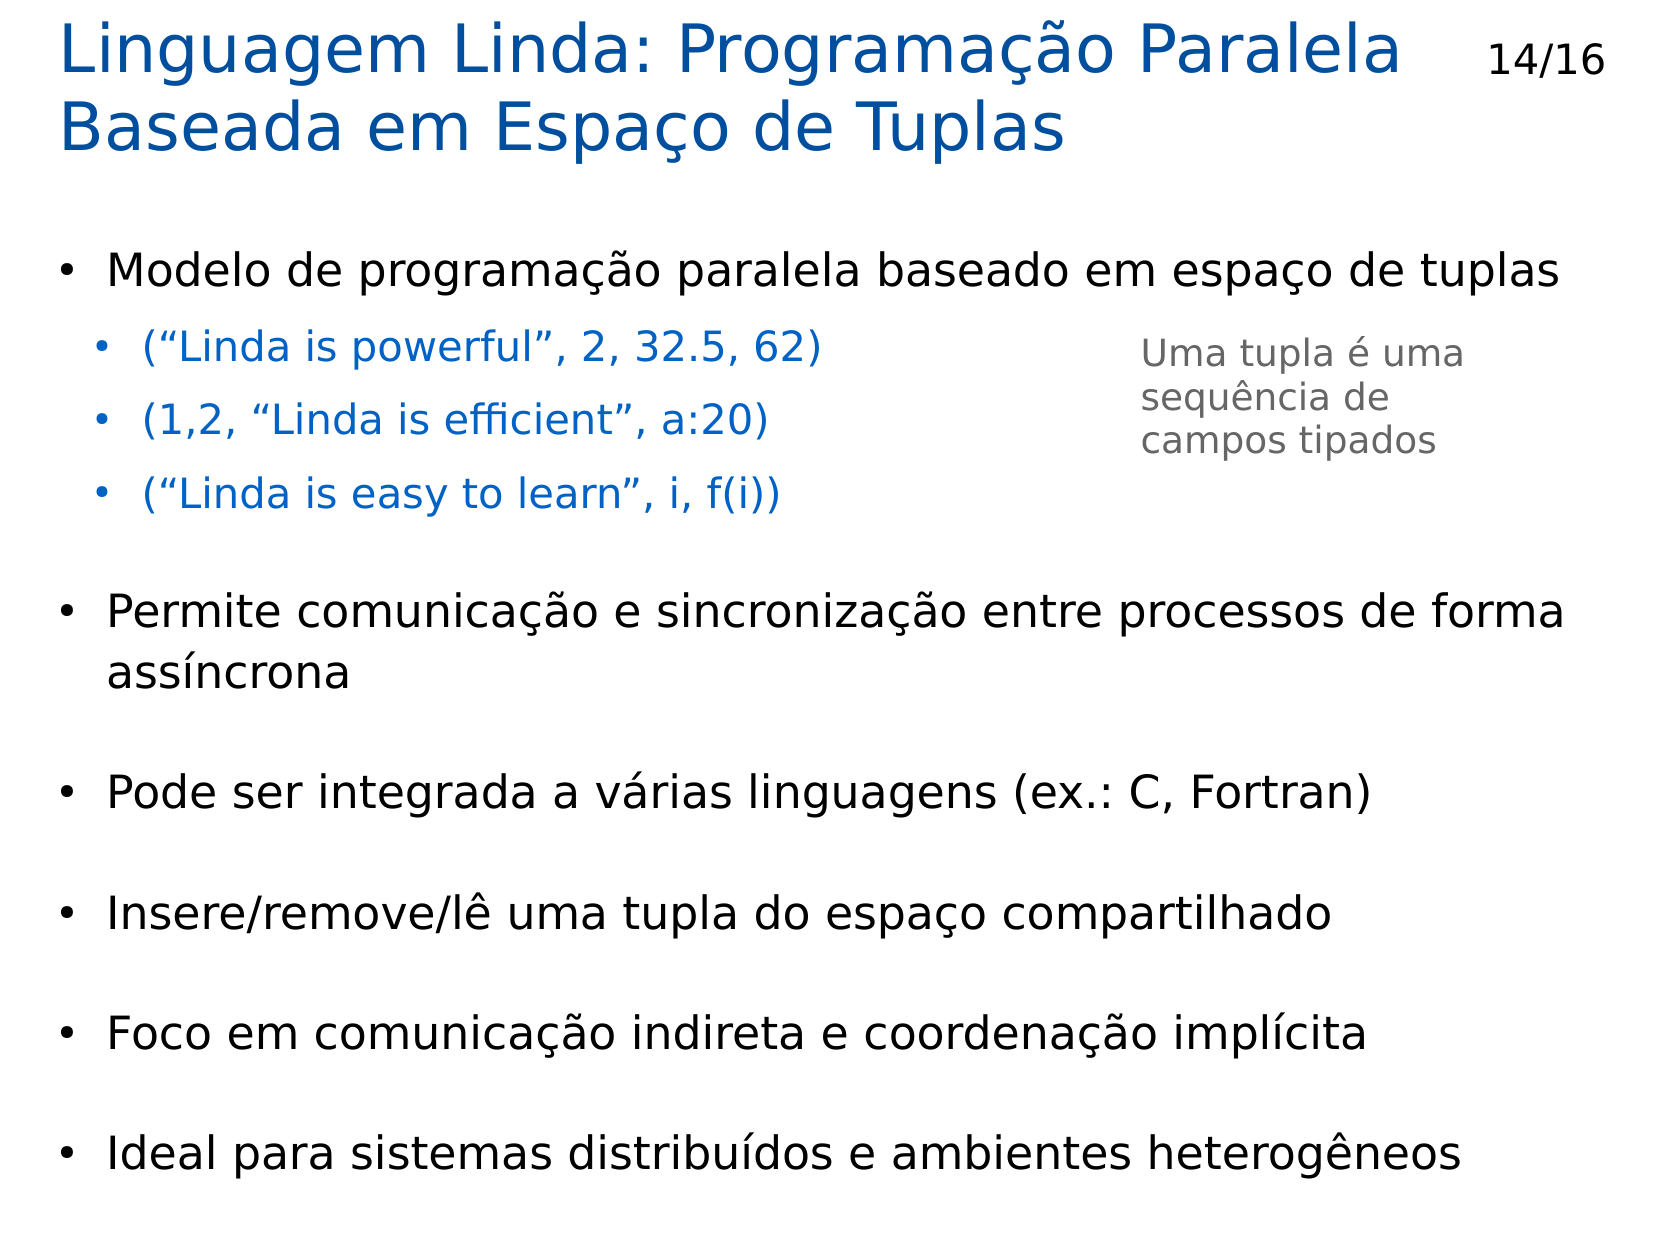

# Linguagem Linda: Programação Paralela Baseada em Espaço de Tuplas
14
Modelo de programação paralela baseado em espaço de tuplas
(“Linda is powerful”, 2, 32.5, 62)
(1,2, “Linda is efficient”, a:20)
(“Linda is easy to learn”, i, f(i))
Permite comunicação e sincronização entre processos de forma assíncrona
Pode ser integrada a várias linguagens (ex.: C, Fortran)
Insere/remove/lê uma tupla do espaço compartilhado
Foco em comunicação indireta e coordenação implícita
Ideal para sistemas distribuídos e ambientes heterogêneos
Uma tupla é uma sequência de campos tipados